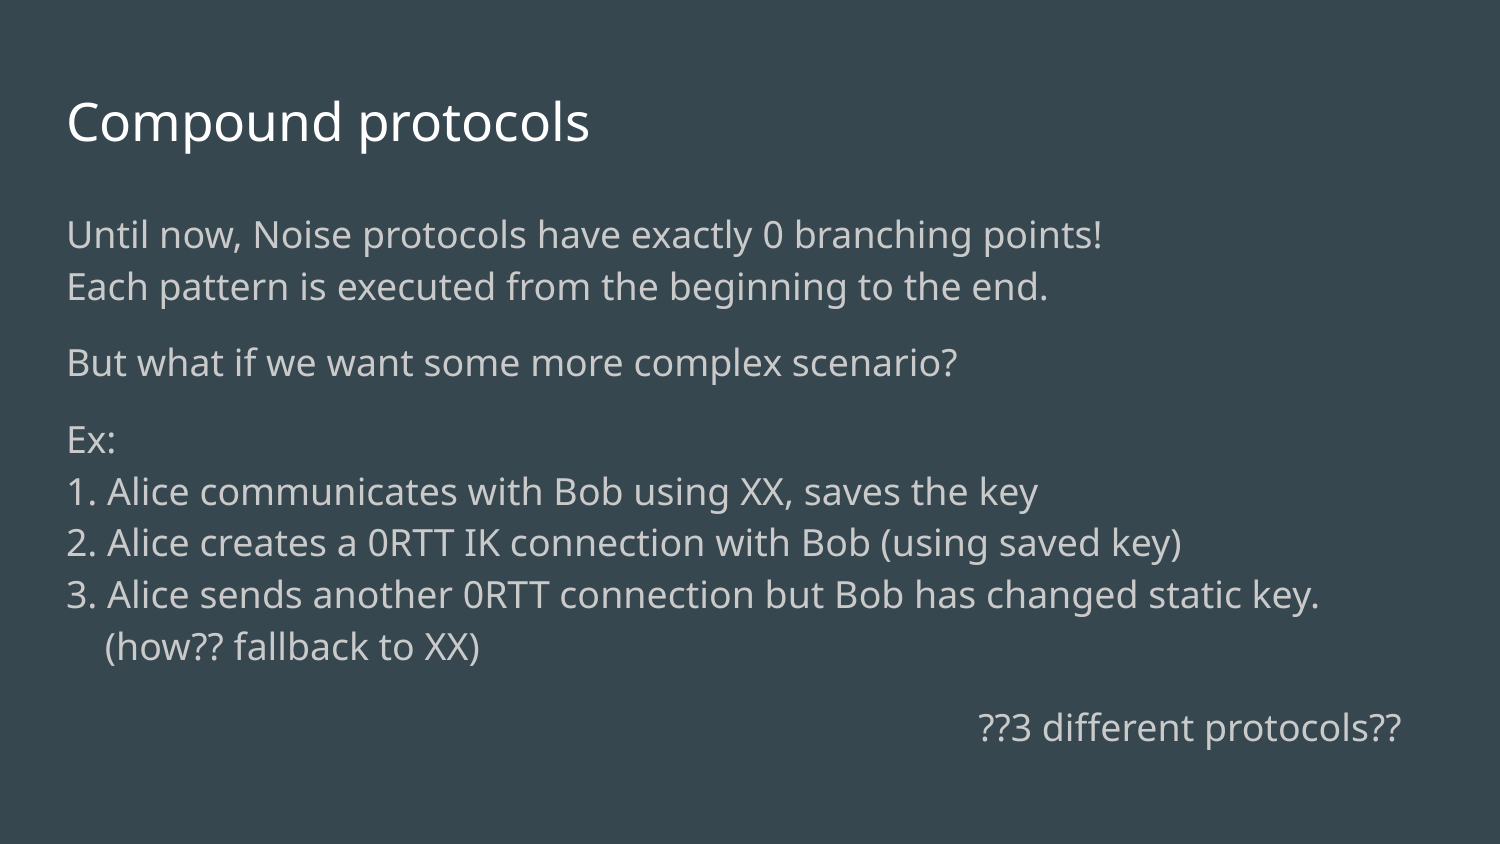

# Compound protocols
Until now, Noise protocols have exactly 0 branching points!
Each pattern is executed from the beginning to the end.
But what if we want some more complex scenario?
Ex:
1. Alice communicates with Bob using XX, saves the key
2. Alice creates a 0RTT IK connection with Bob (using saved key)
3. Alice sends another 0RTT connection but Bob has changed static key.
 (how?? fallback to XX)
??3 different protocols??